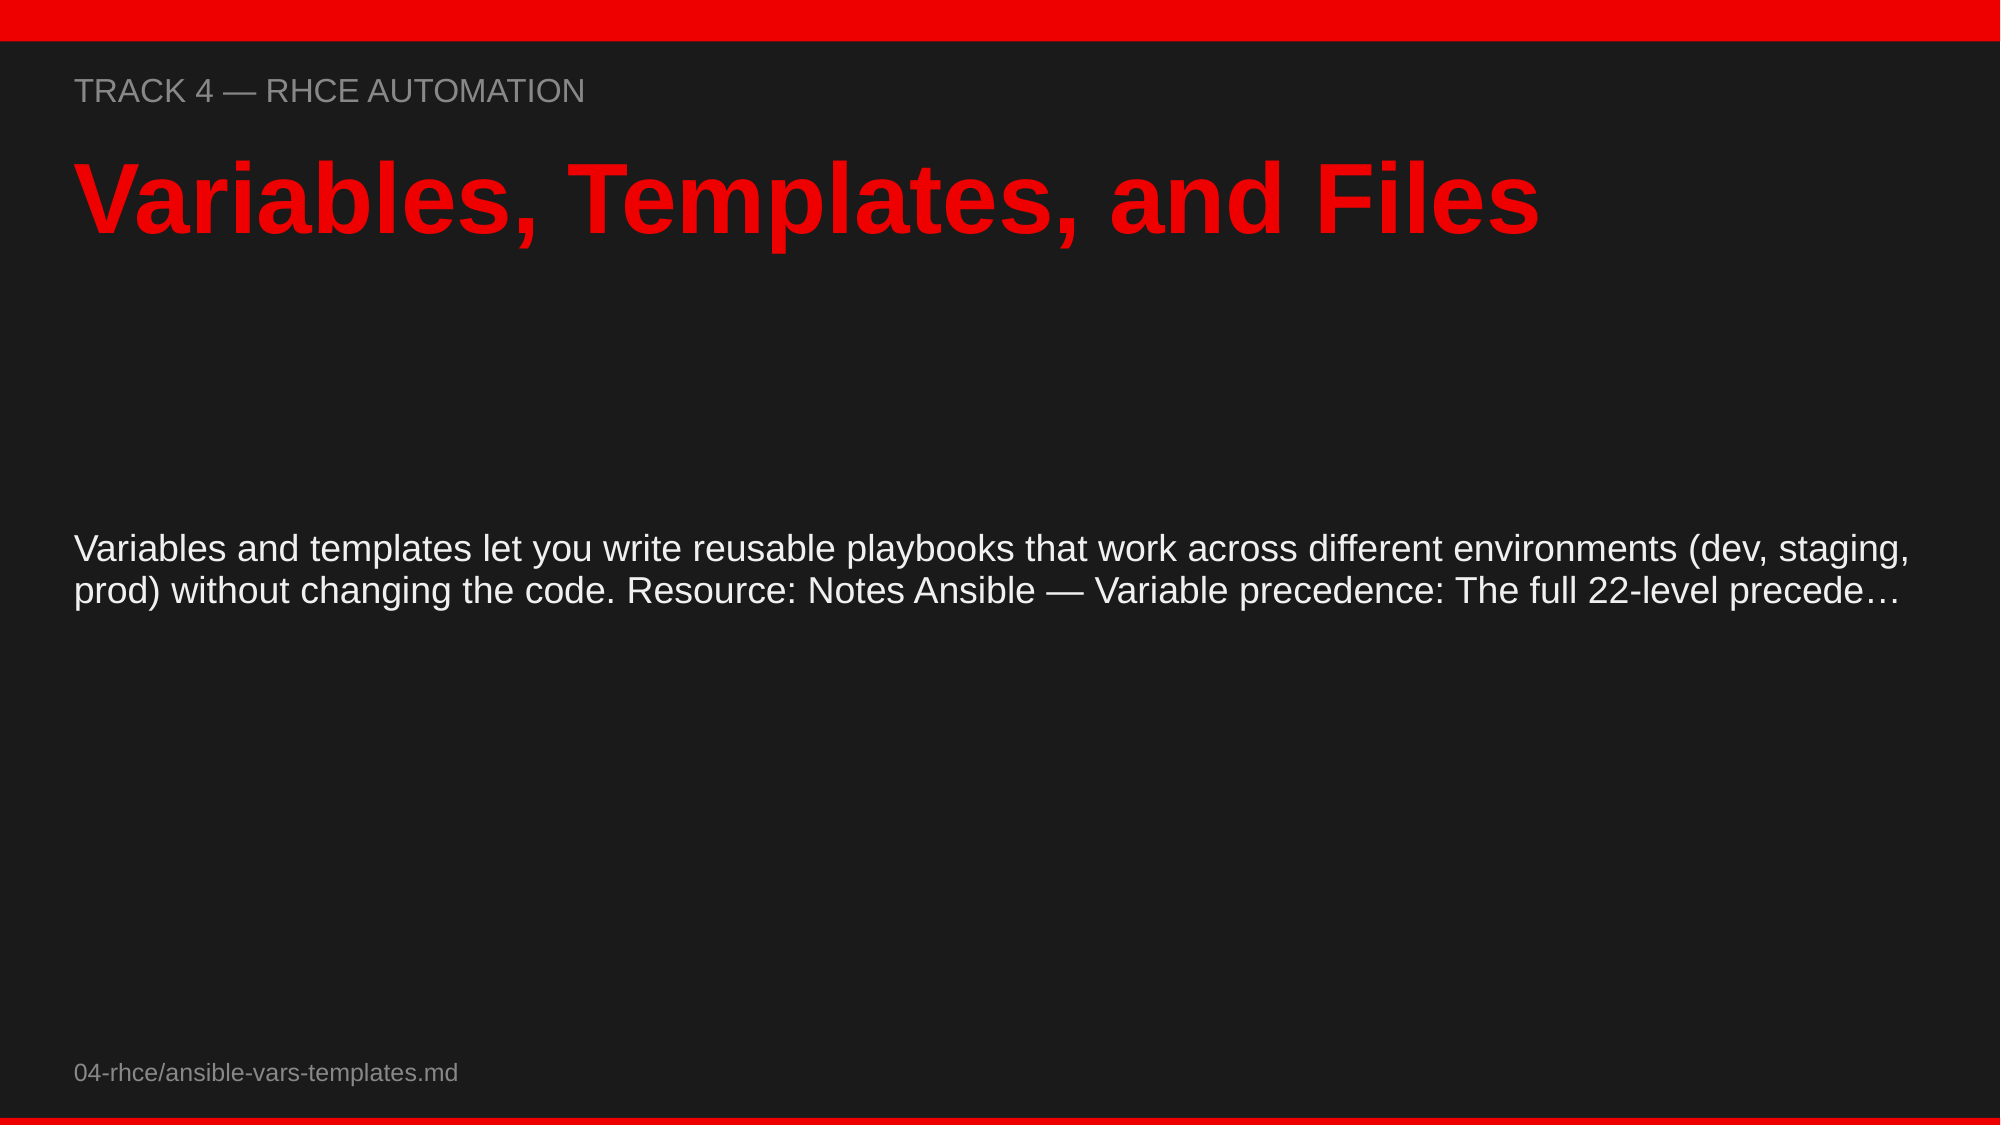

TRACK 4 — RHCE AUTOMATION
Variables, Templates, and Files
Variables and templates let you write reusable playbooks that work across different environments (dev, staging, prod) without changing the code. Resource: Notes Ansible — Variable precedence: The full 22-level precede…
04-rhce/ansible-vars-templates.md